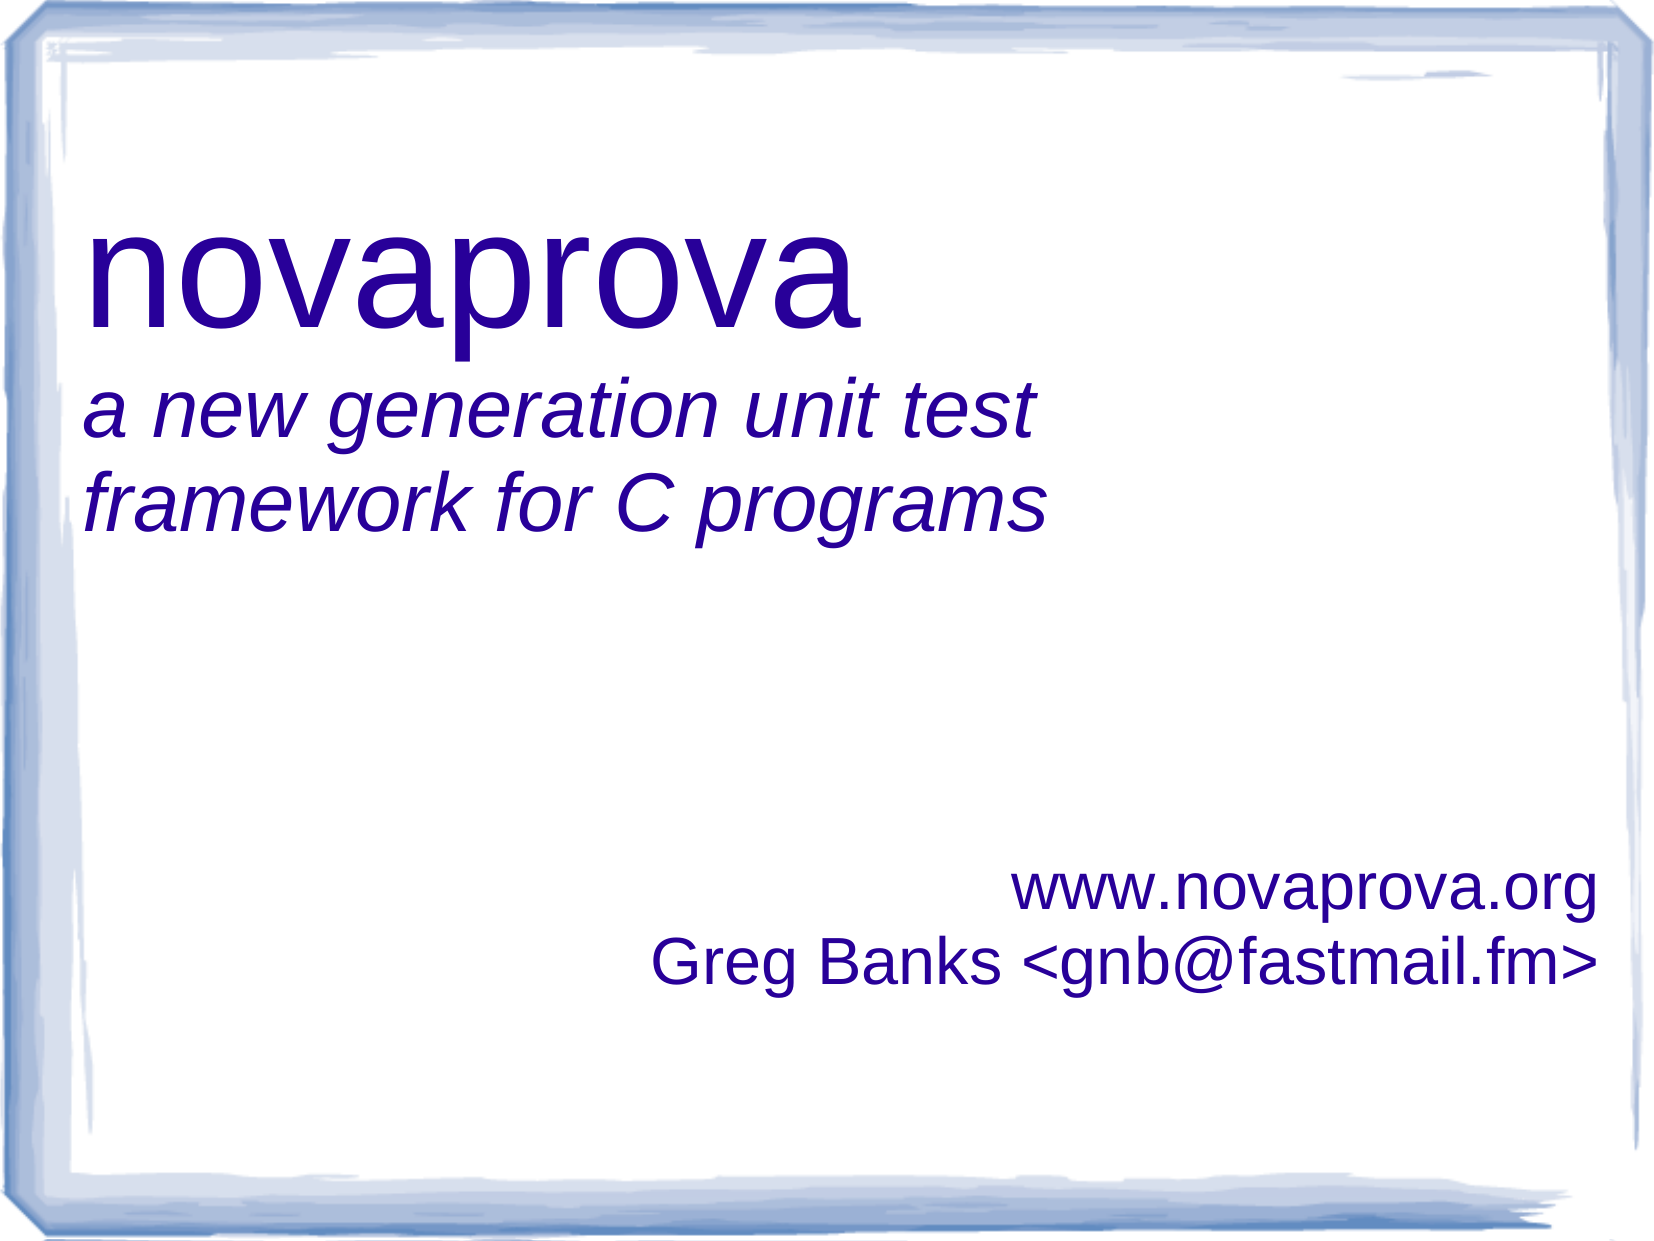

# novaprova a new generation unit test framework for C programs
www.novaprova.org
Greg Banks <gnb@fastmail.fm>